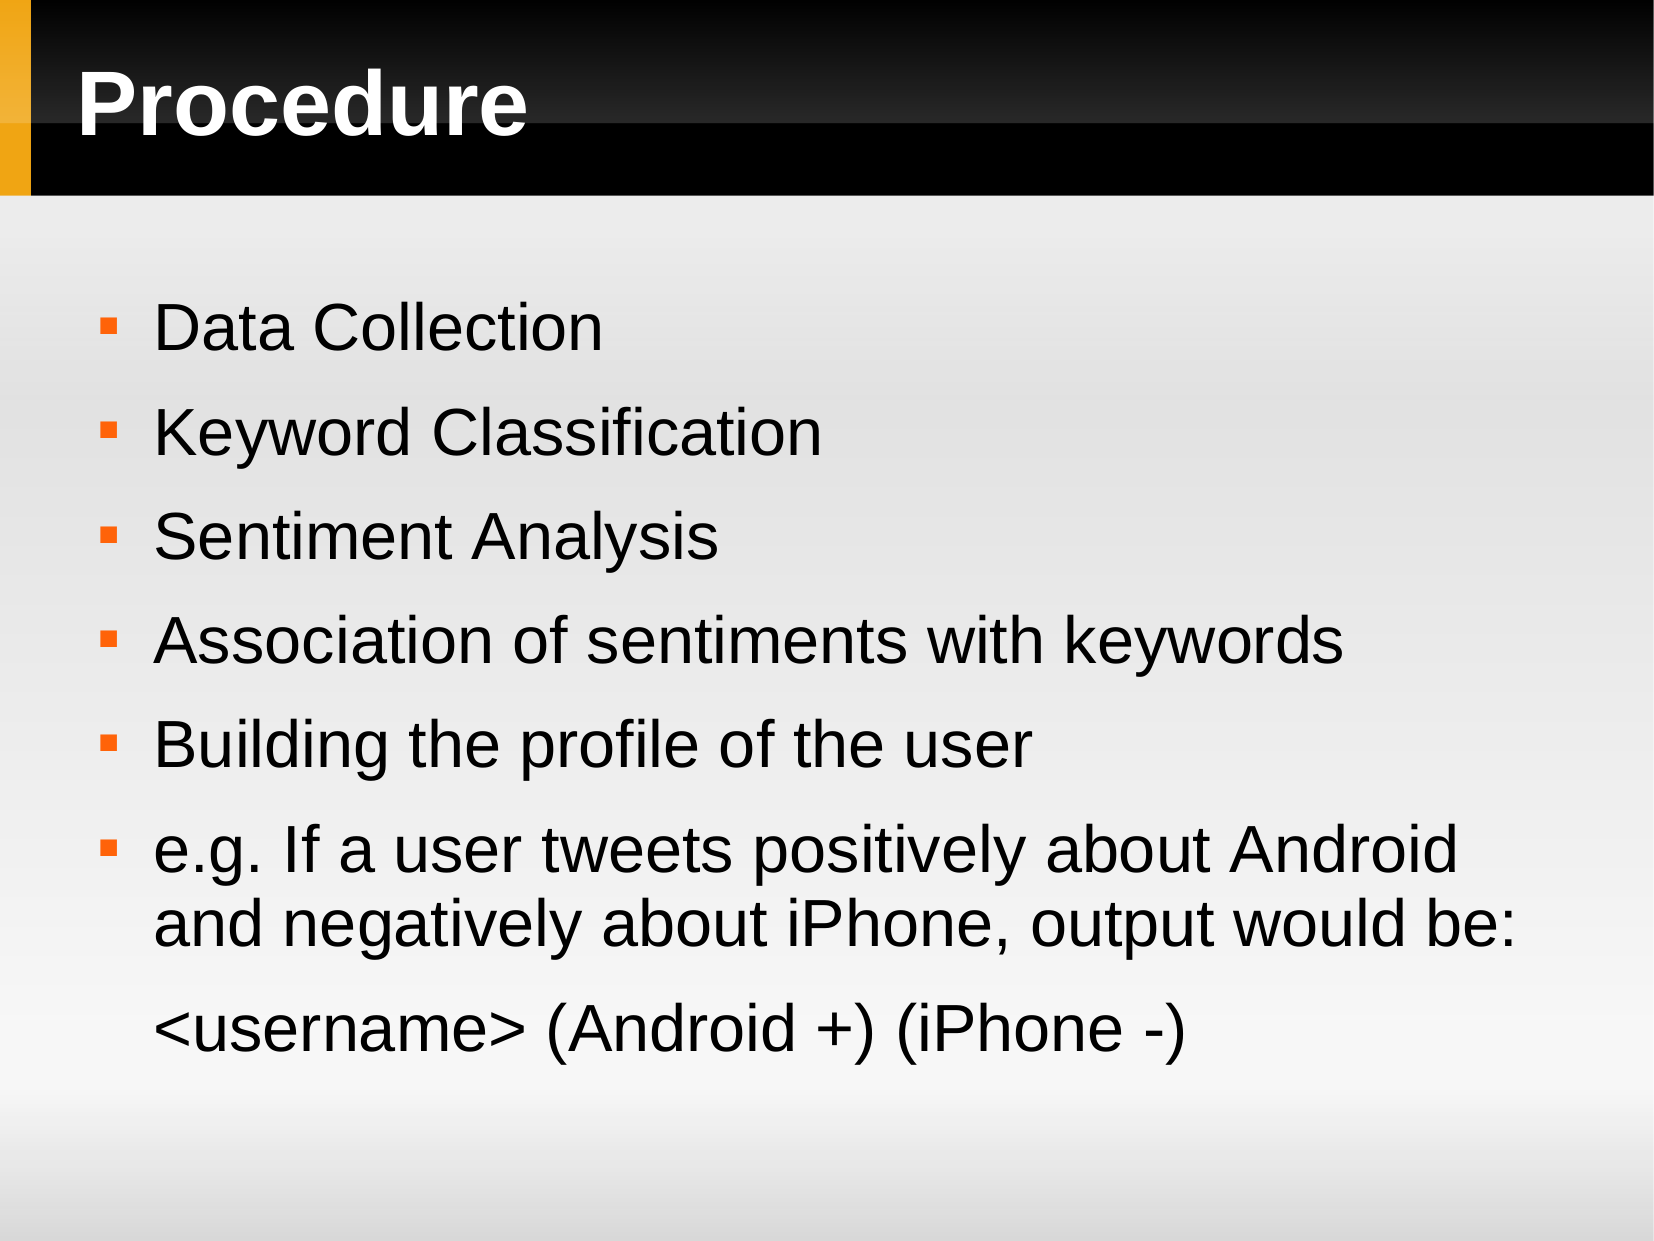

# Procedure
Data Collection
Keyword Classification
Sentiment Analysis
Association of sentiments with keywords
Building the profile of the user
e.g. If a user tweets positively about Android and negatively about iPhone, output would be:
<username> (Android +) (iPhone -)